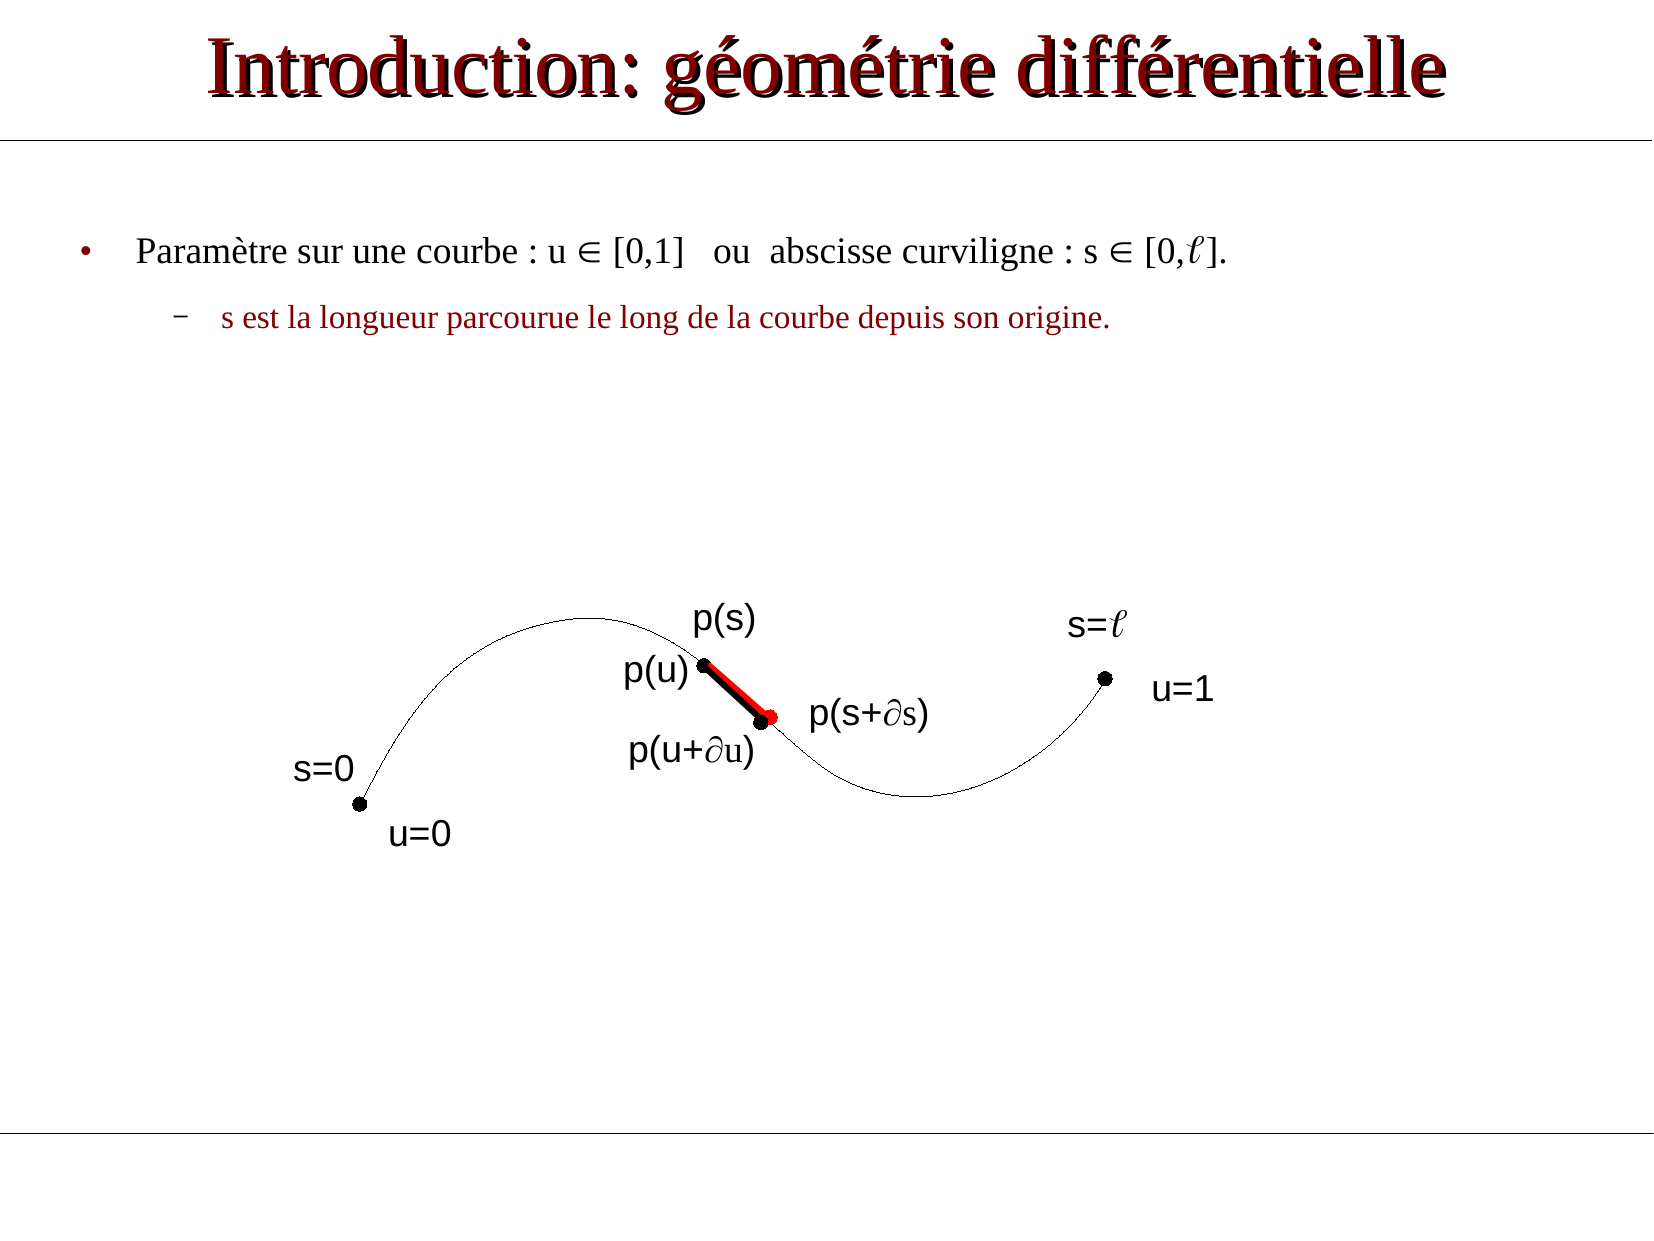

# Introduction: géométrie différentielle
Paramètre sur une courbe : u ∈ [0,1] ou abscisse curviligne : s ∈ [0,ℓ].
s est la longueur parcourue le long de la courbe depuis son origine.
p(s)
s=ℓ
p(u)
u=1
p(s+∂s)
p(u+∂u)
s=0
u=0